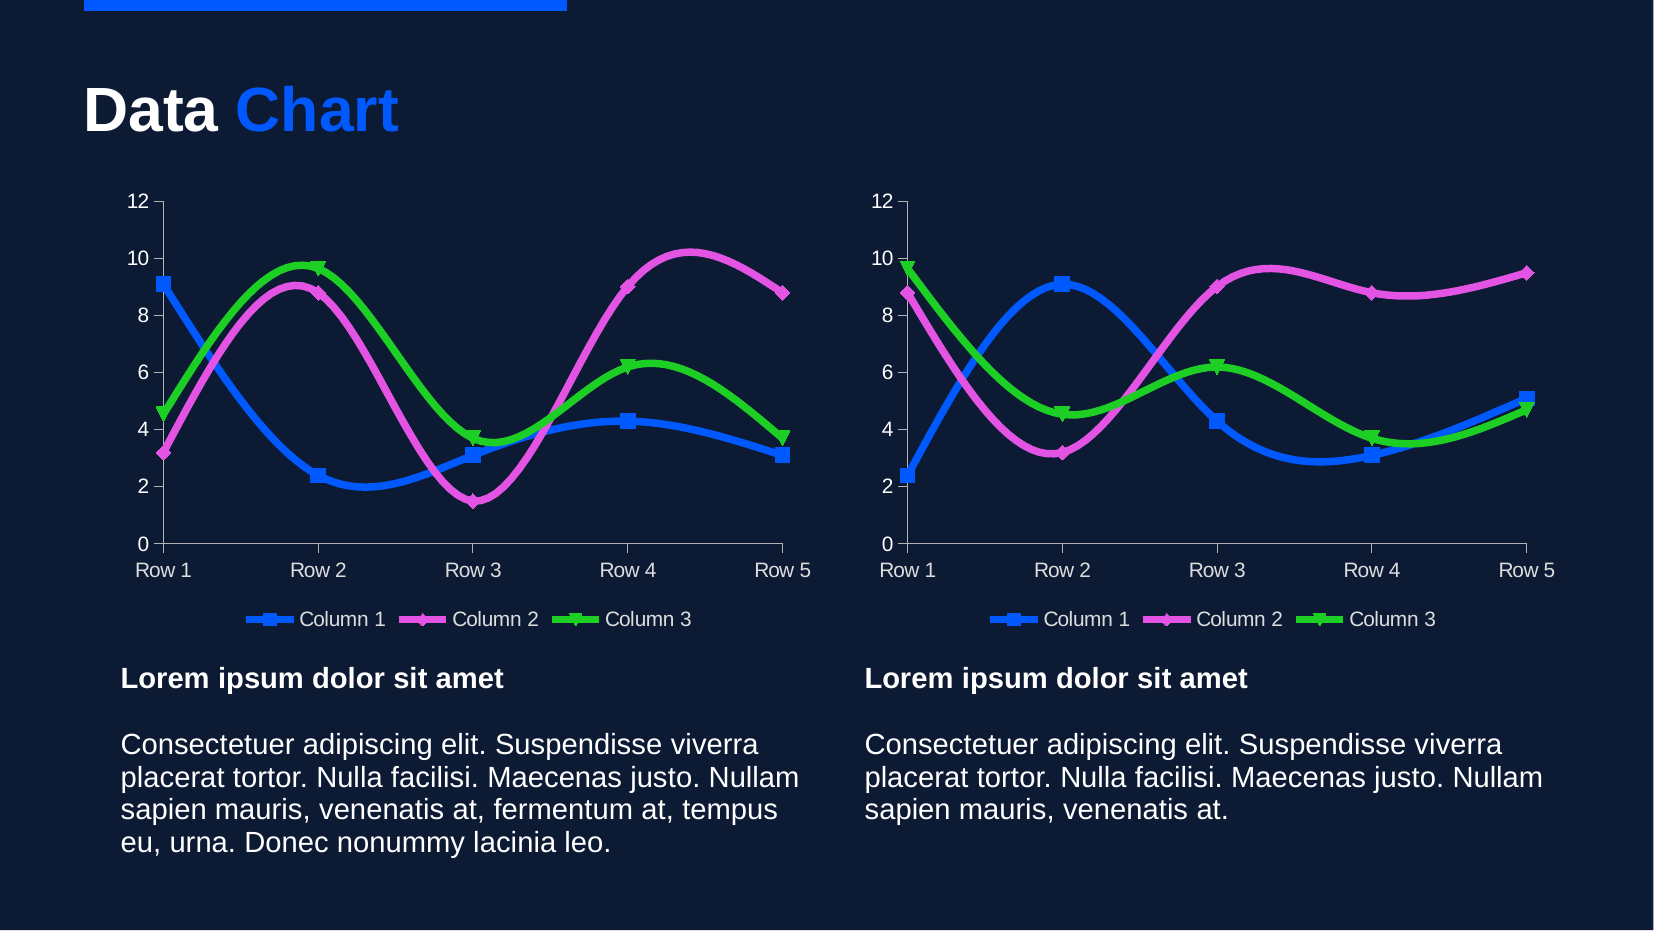

# Data Chart
### Chart
| Category | Column 1 | Column 2 | Column 3 |
|---|---|---|---|
| Row 1 | 9.1 | 3.2 | 4.54 |
| Row 2 | 2.4 | 8.8 | 9.65 |
| Row 3 | 3.1 | 1.5 | 3.7 |
| Row 4 | 4.3 | 9.02 | 6.2 |
| Row 5 | 3.1 | 8.8 | 3.7 |
### Chart
| Category | Column 1 | Column 2 | Column 3 |
|---|---|---|---|
| Row 1 | 2.4 | 8.8 | 9.65 |
| Row 2 | 9.1 | 3.2 | 4.54 |
| Row 3 | 4.3 | 9.02 | 6.2 |
| Row 4 | 3.1 | 8.8 | 3.7 |
| Row 5 | 5.1 | 9.5 | 4.7 |Lorem ipsum dolor sit amet
Consectetuer adipiscing elit. Suspendisse viverra placerat tortor. Nulla facilisi. Maecenas justo. Nullam sapien mauris, venenatis at, fermentum at, tempus eu, urna. Donec nonummy lacinia leo.
Lorem ipsum dolor sit amet
Consectetuer adipiscing elit. Suspendisse viverra placerat tortor. Nulla facilisi. Maecenas justo. Nullam sapien mauris, venenatis at.